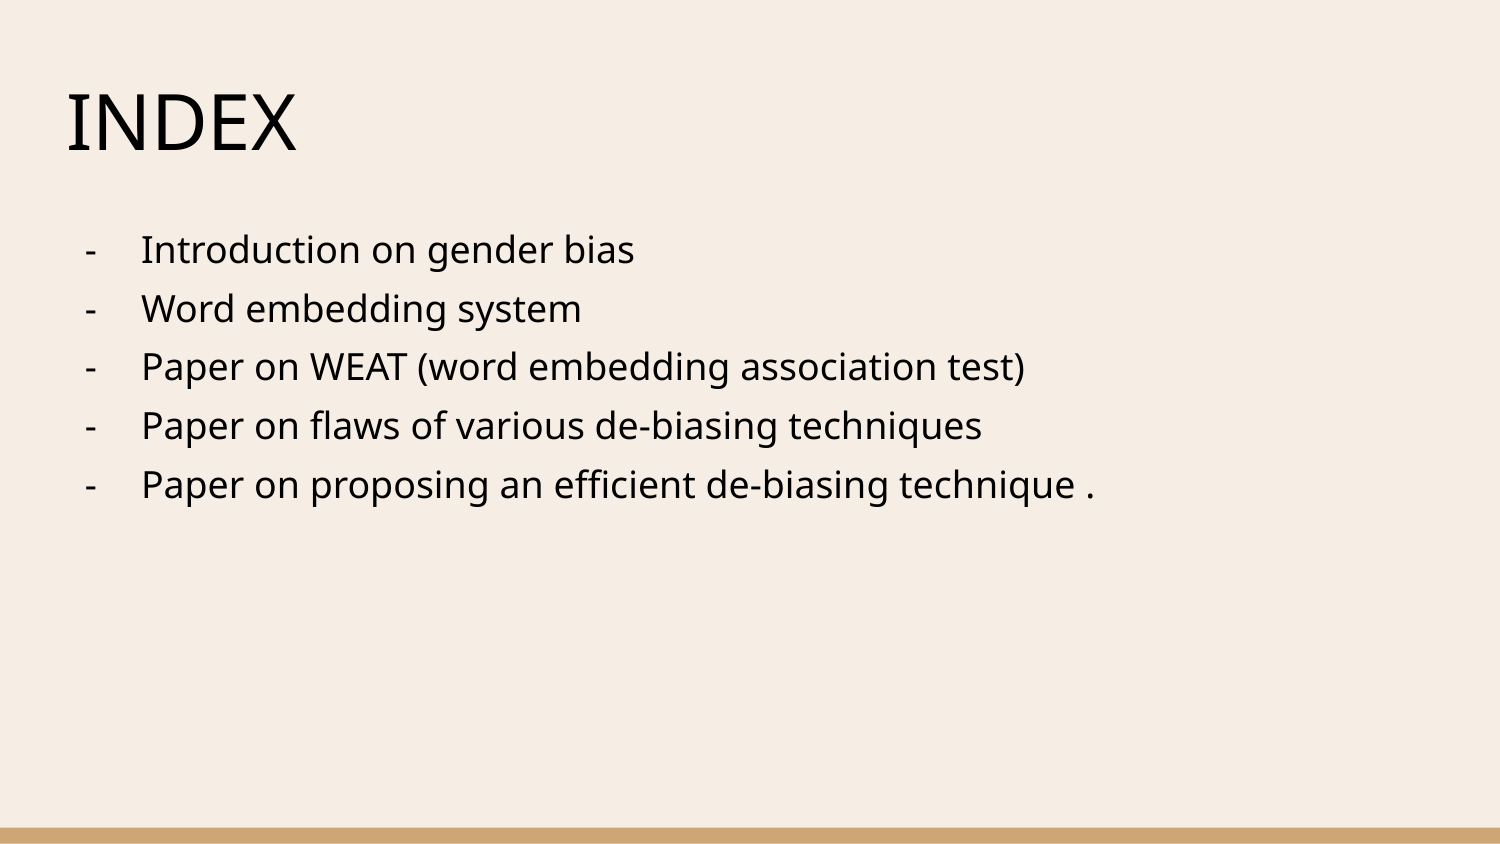

# INDEX
Introduction on gender bias
Word embedding system
Paper on WEAT (word embedding association test)
Paper on flaws of various de-biasing techniques
Paper on proposing an efficient de-biasing technique .